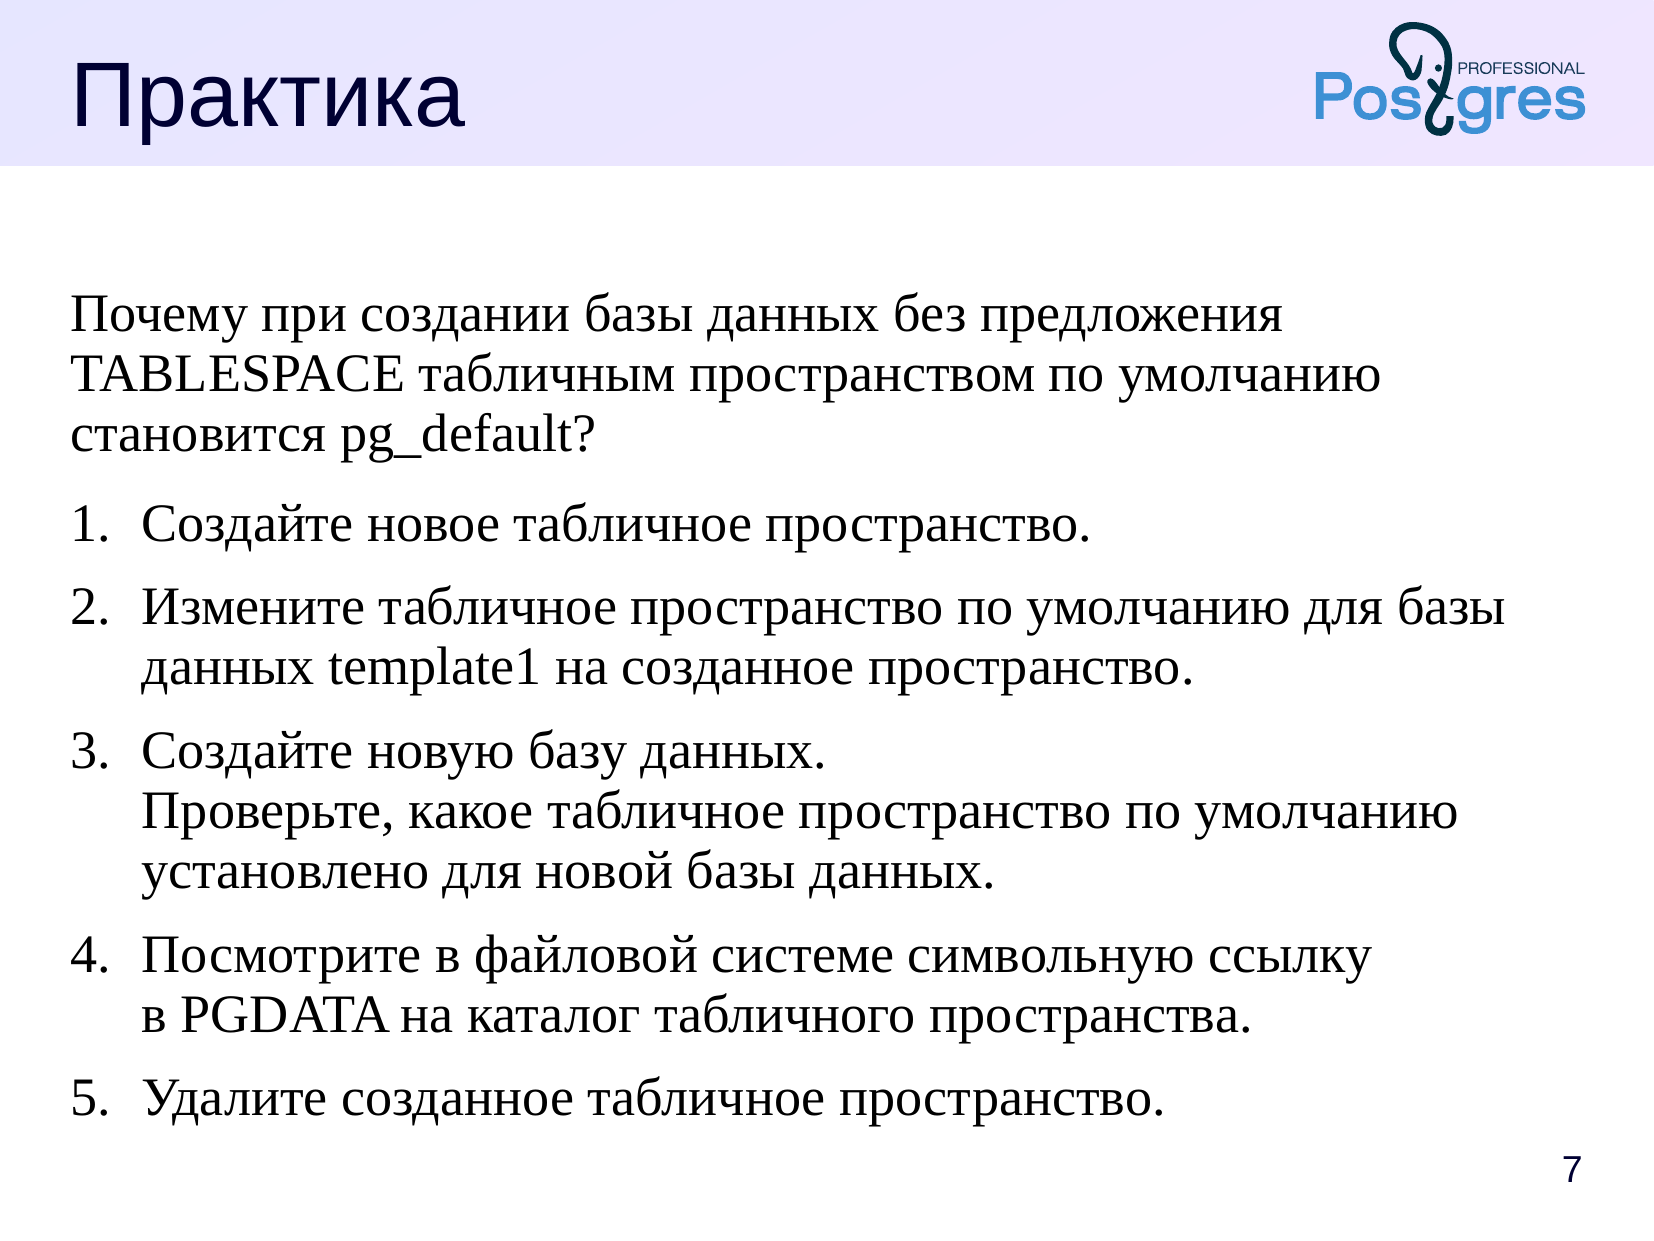

# Практика
Почему при создании базы данных без предложения TABLESPACE табличным пространством по умолчанию становится pg_default?
Создайте новое табличное пространство.
Измените табличное пространство по умолчанию для базы данных template1 на созданное пространство.
Создайте новую базу данных.
Проверьте, какое табличное пространство по умолчанию установлено для новой базы данных.
Посмотрите в файловой системе символьную ссылку
в PGDATA на каталог табличного пространства.
Удалите созданное табличное пространство.